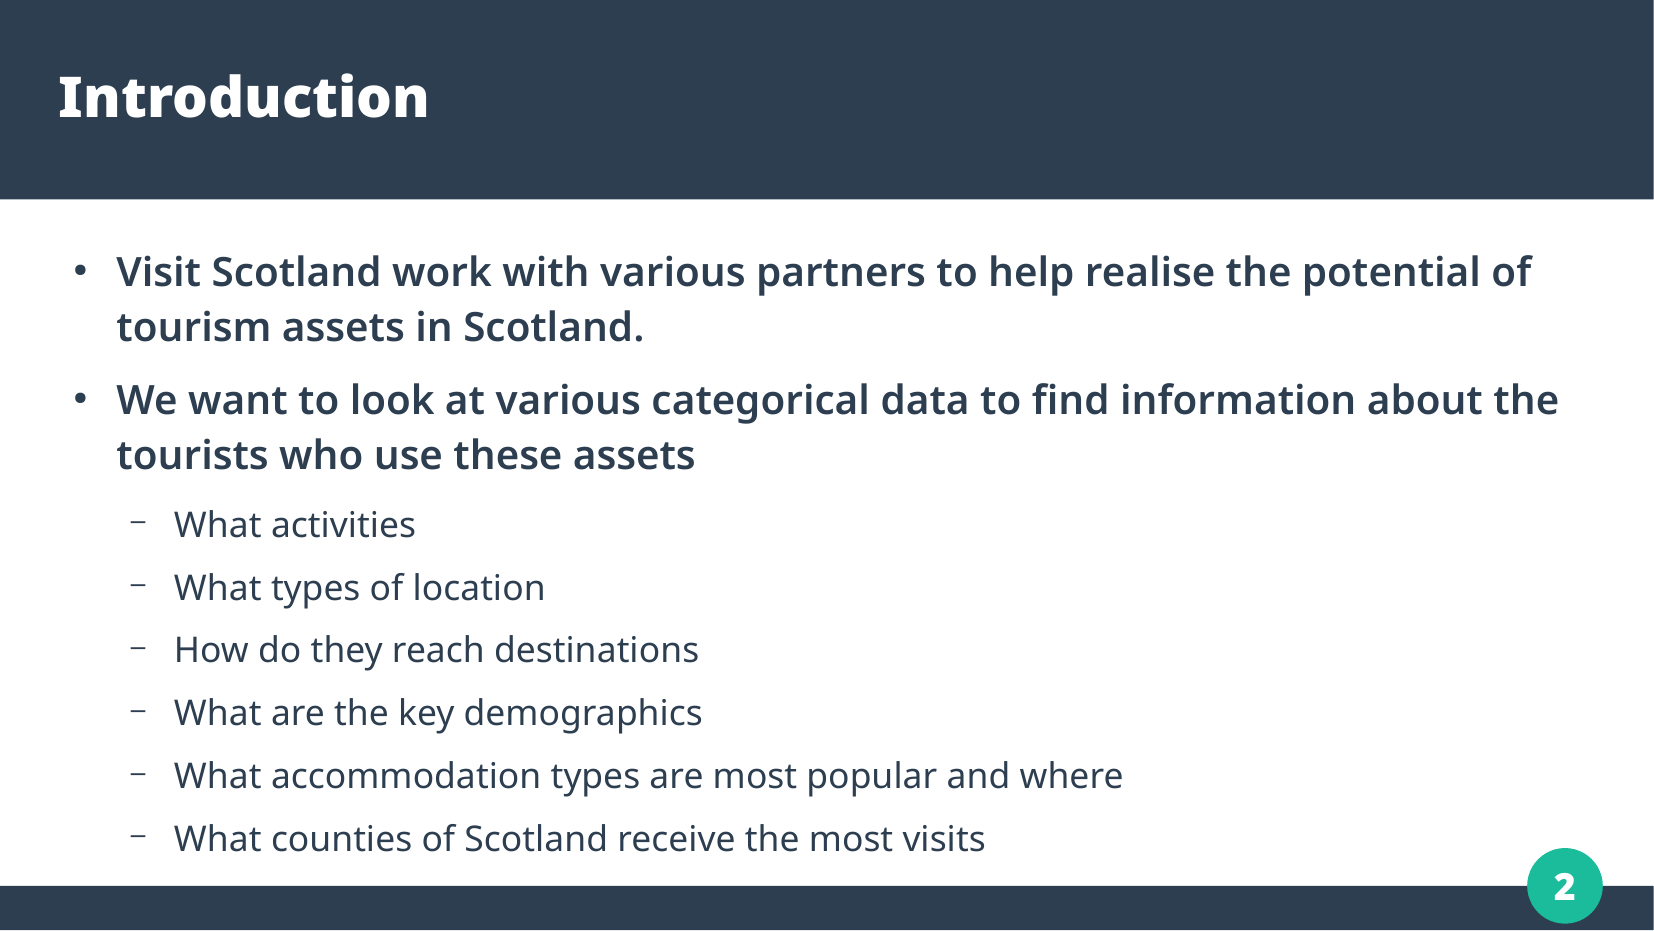

# Introduction
Visit Scotland work with various partners to help realise the potential of tourism assets in Scotland.
We want to look at various categorical data to find information about the tourists who use these assets
What activities
What types of location
How do they reach destinations
What are the key demographics
What accommodation types are most popular and where
What counties of Scotland receive the most visits